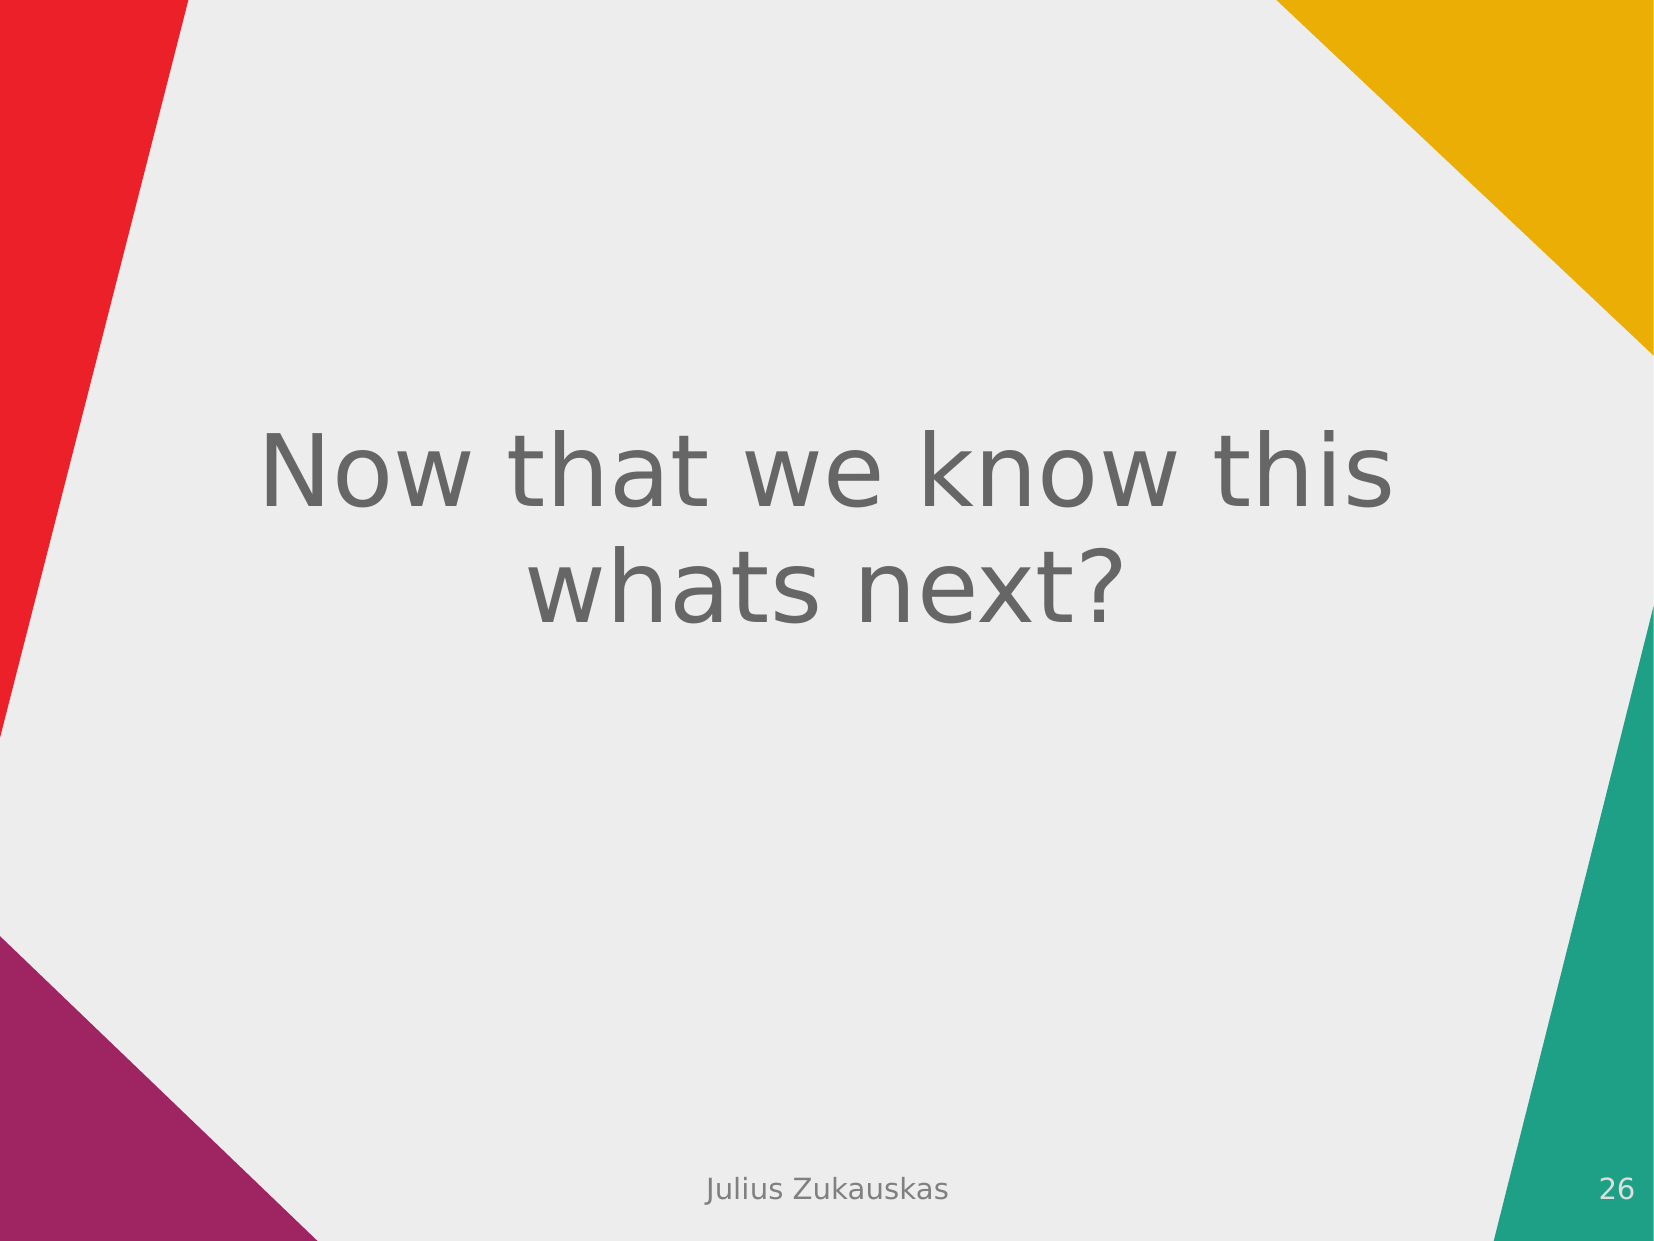

# Now that we know this whats next?
Julius Zukauskas
26